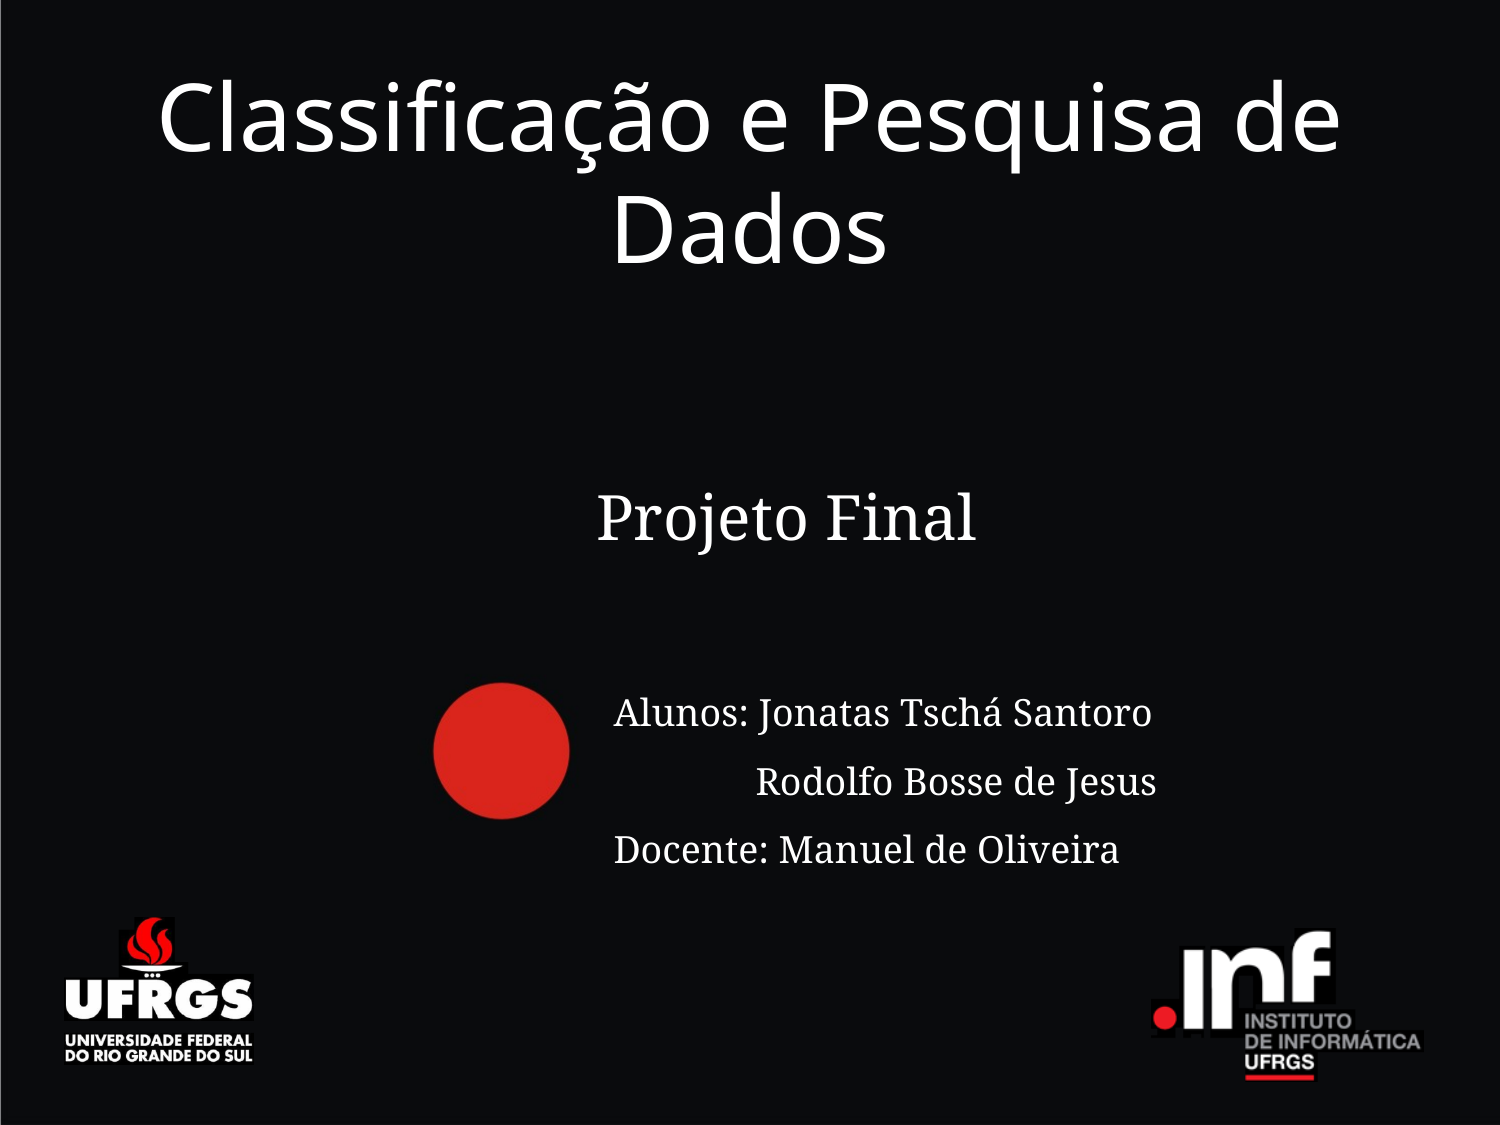

Classificação e Pesquisa de Dados
	Projeto Final
Alunos: Jonatas Tschá Santoro
	 Rodolfo Bosse de Jesus
Docente: Manuel de Oliveira
Título do capítulo